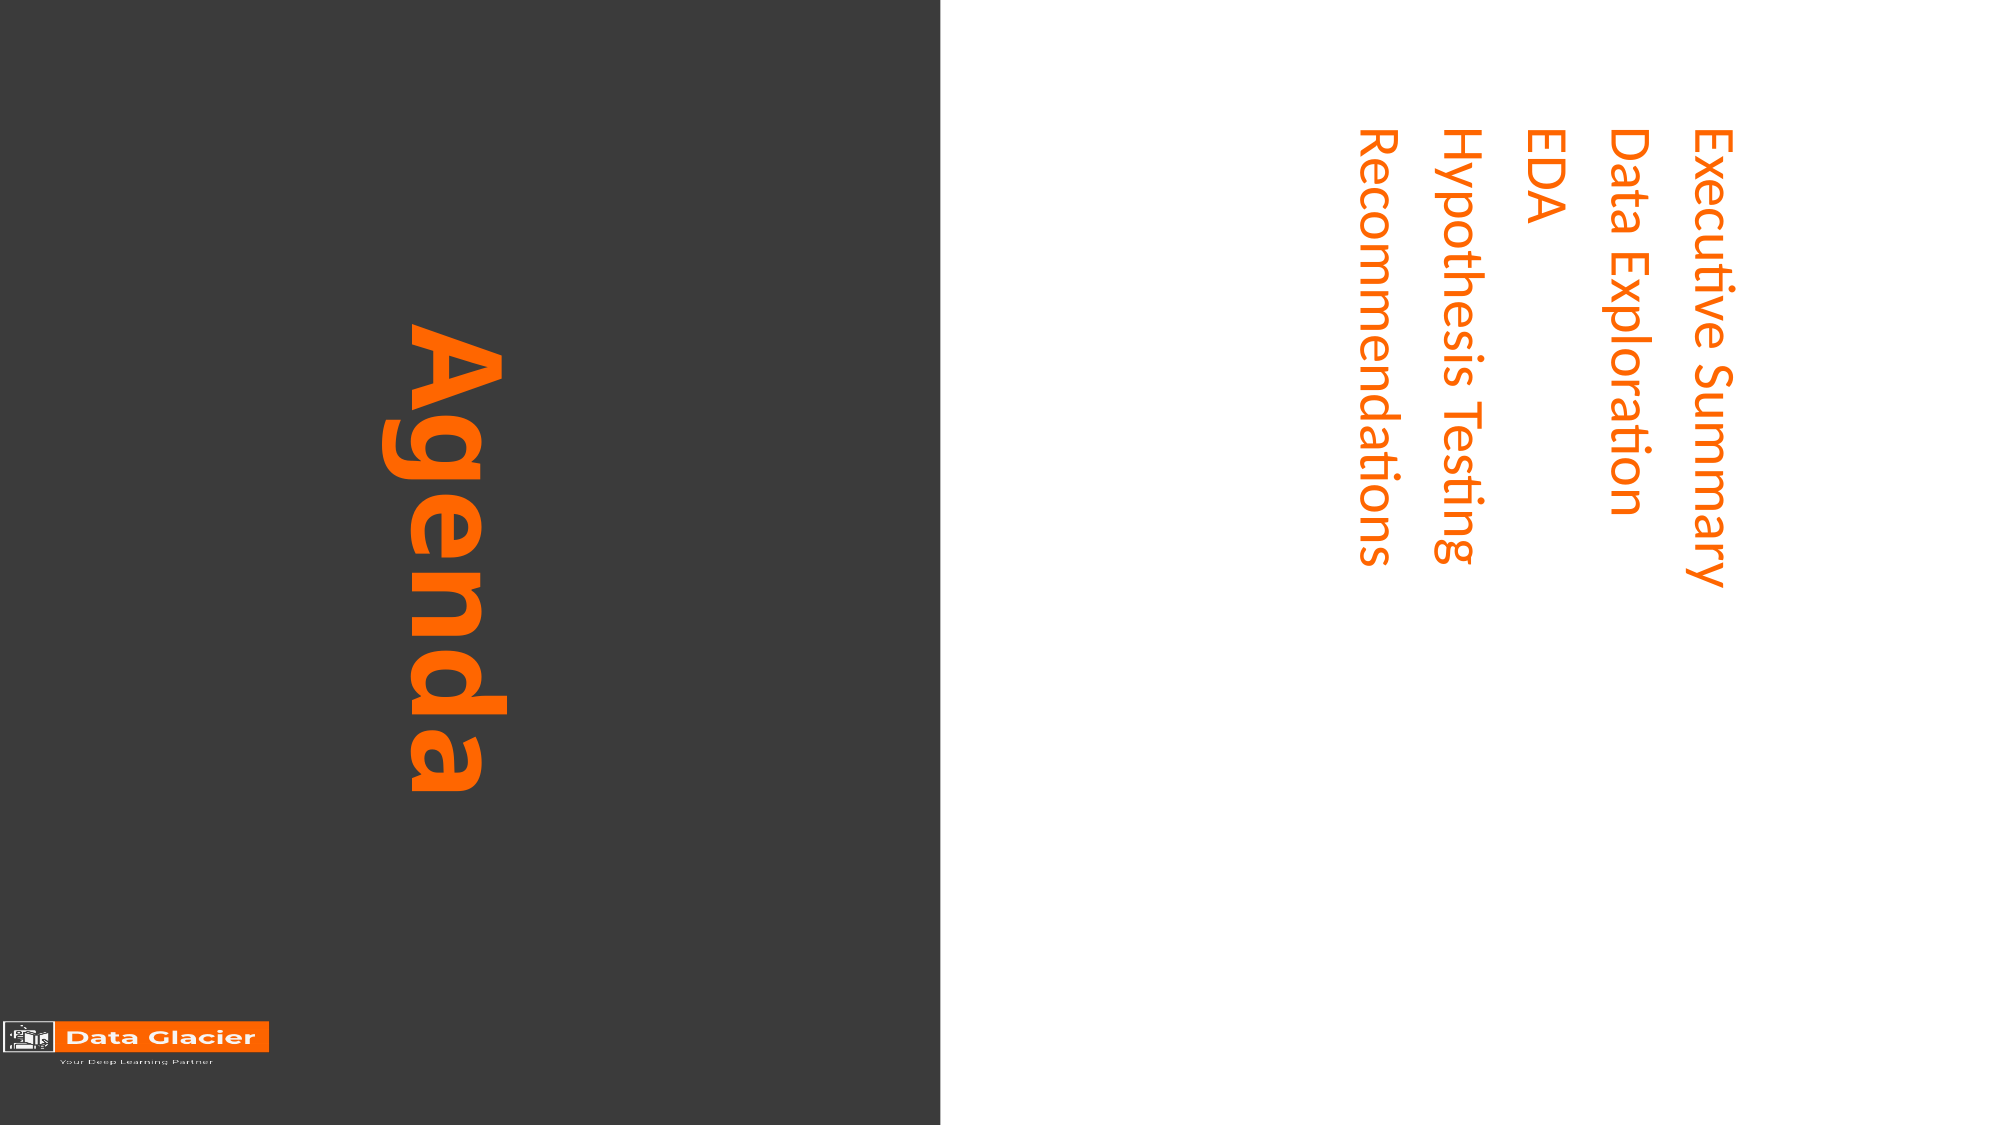

Executive Summary
 Data Exploration
 EDA
 Hypothesis Testing
 Recommendations
# Agenda